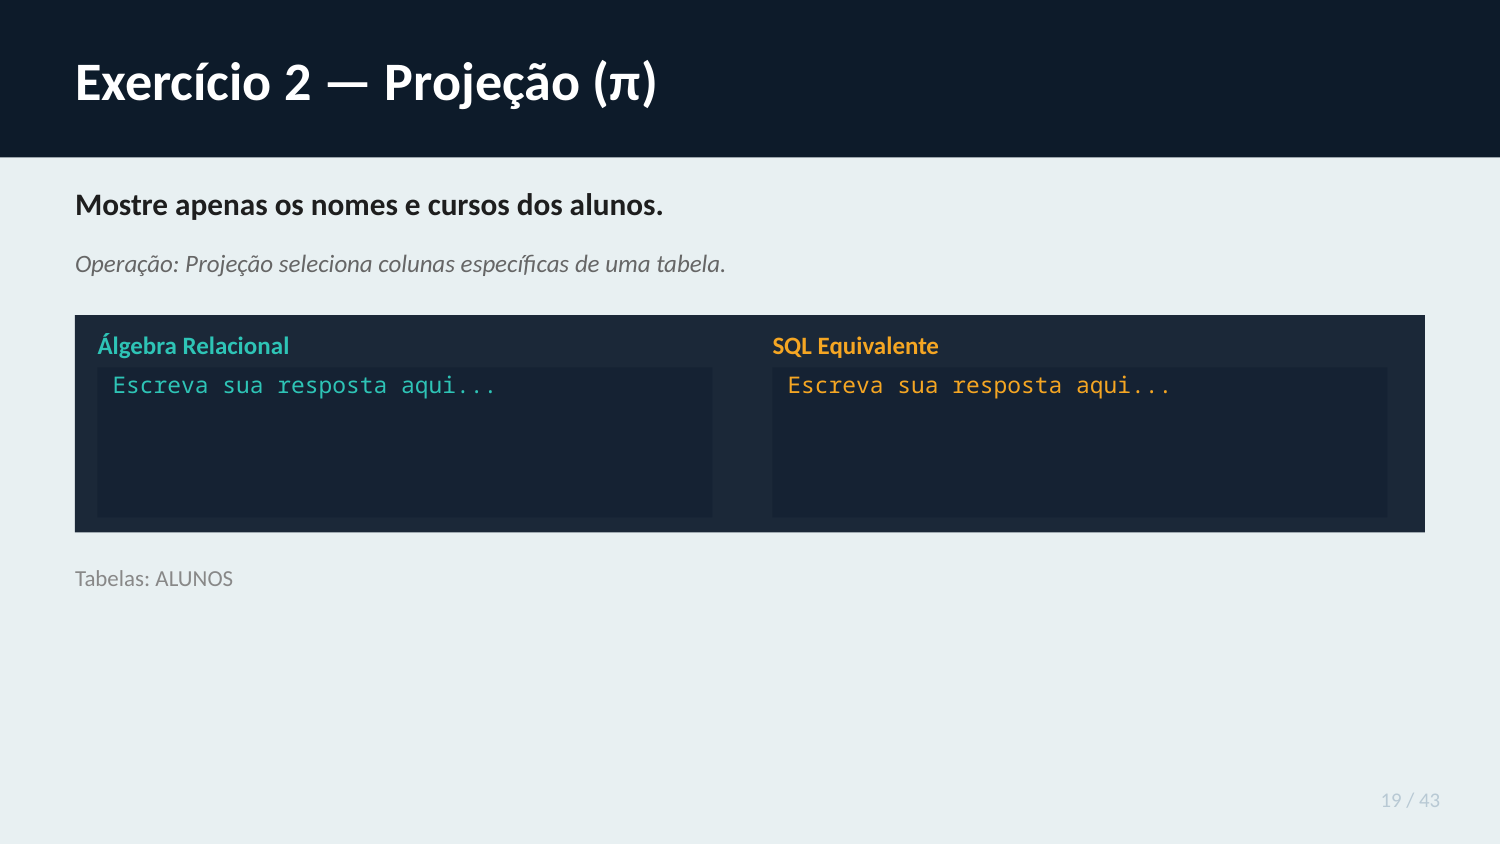

Exercício 2 — Projeção (π)
Mostre apenas os nomes e cursos dos alunos.
Operação: Projeção seleciona colunas específicas de uma tabela.
Álgebra Relacional
SQL Equivalente
Escreva sua resposta aqui...
Escreva sua resposta aqui...
Tabelas: ALUNOS
19 / 43